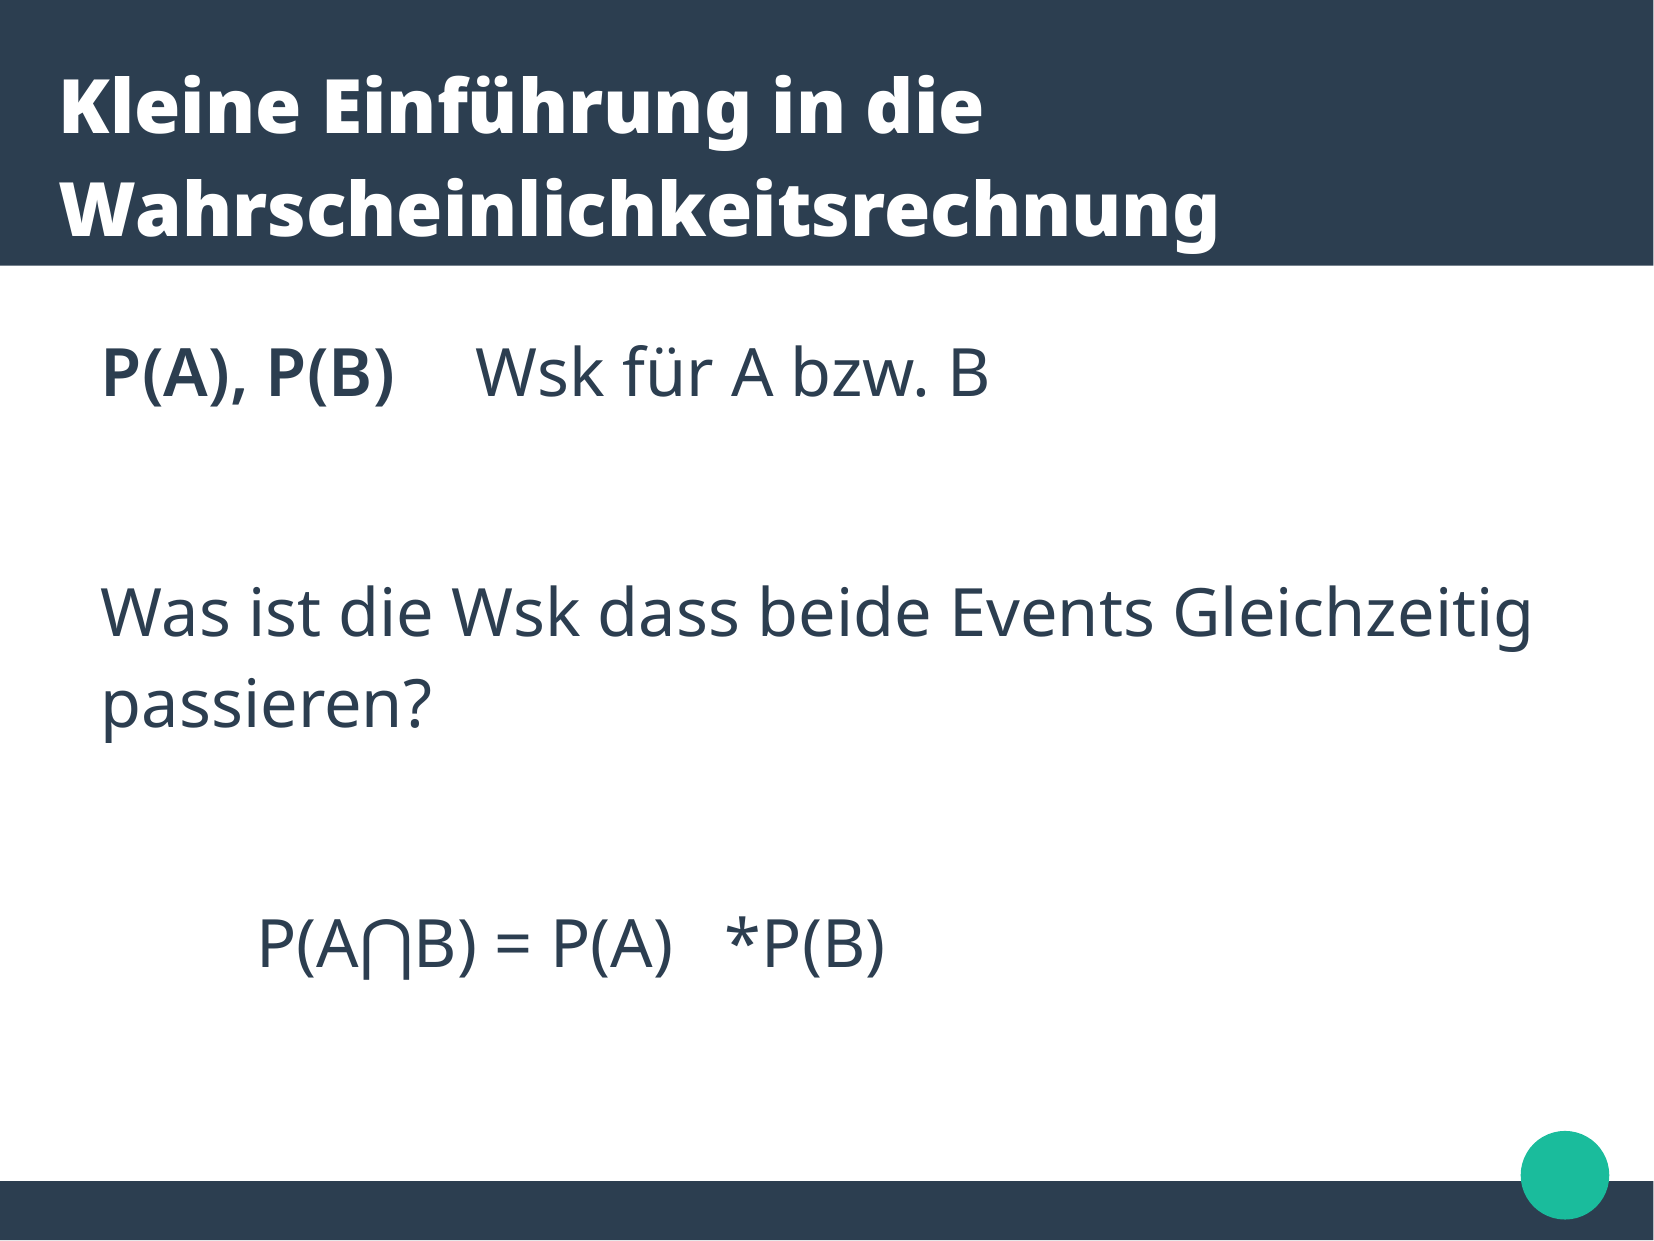

Kleine Einführung in die Wahrscheinlichkeitsrechnung
# P(A), P(B)		Wsk für A bzw. B
Was ist die Wsk dass beide Events Gleichzeitig passieren?
 P(A⋂B) = P(A) *P(B)